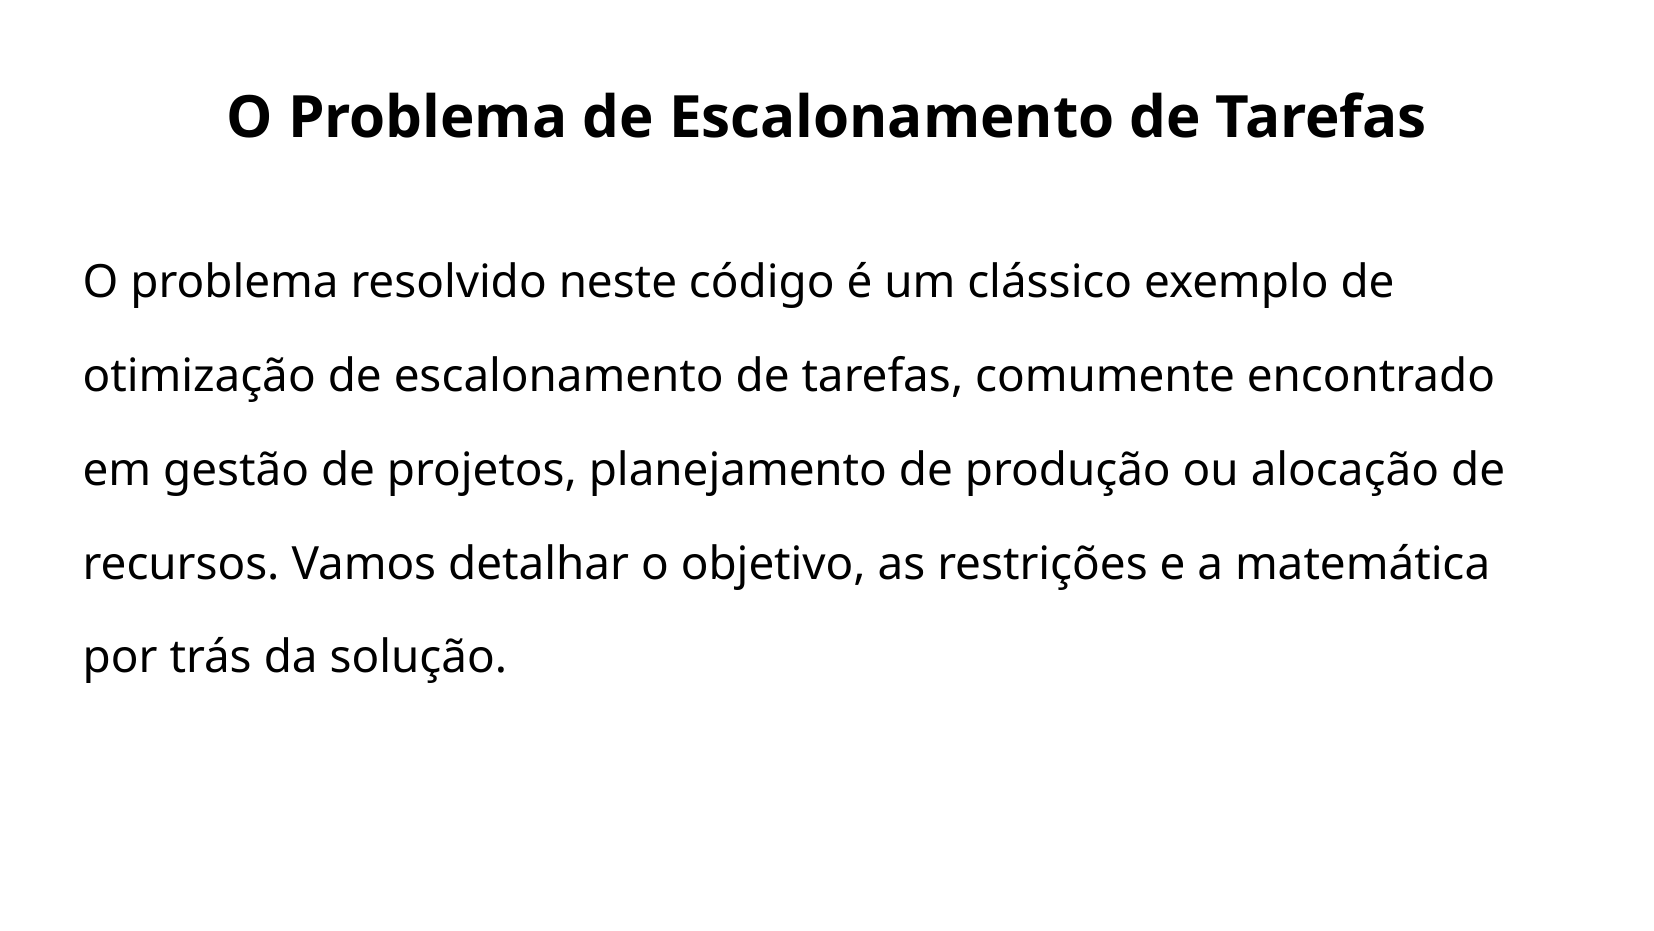

# O Problema de Escalonamento de Tarefas
O problema resolvido neste código é um clássico exemplo de otimização de escalonamento de tarefas, comumente encontrado em gestão de projetos, planejamento de produção ou alocação de recursos. Vamos detalhar o objetivo, as restrições e a matemática por trás da solução.